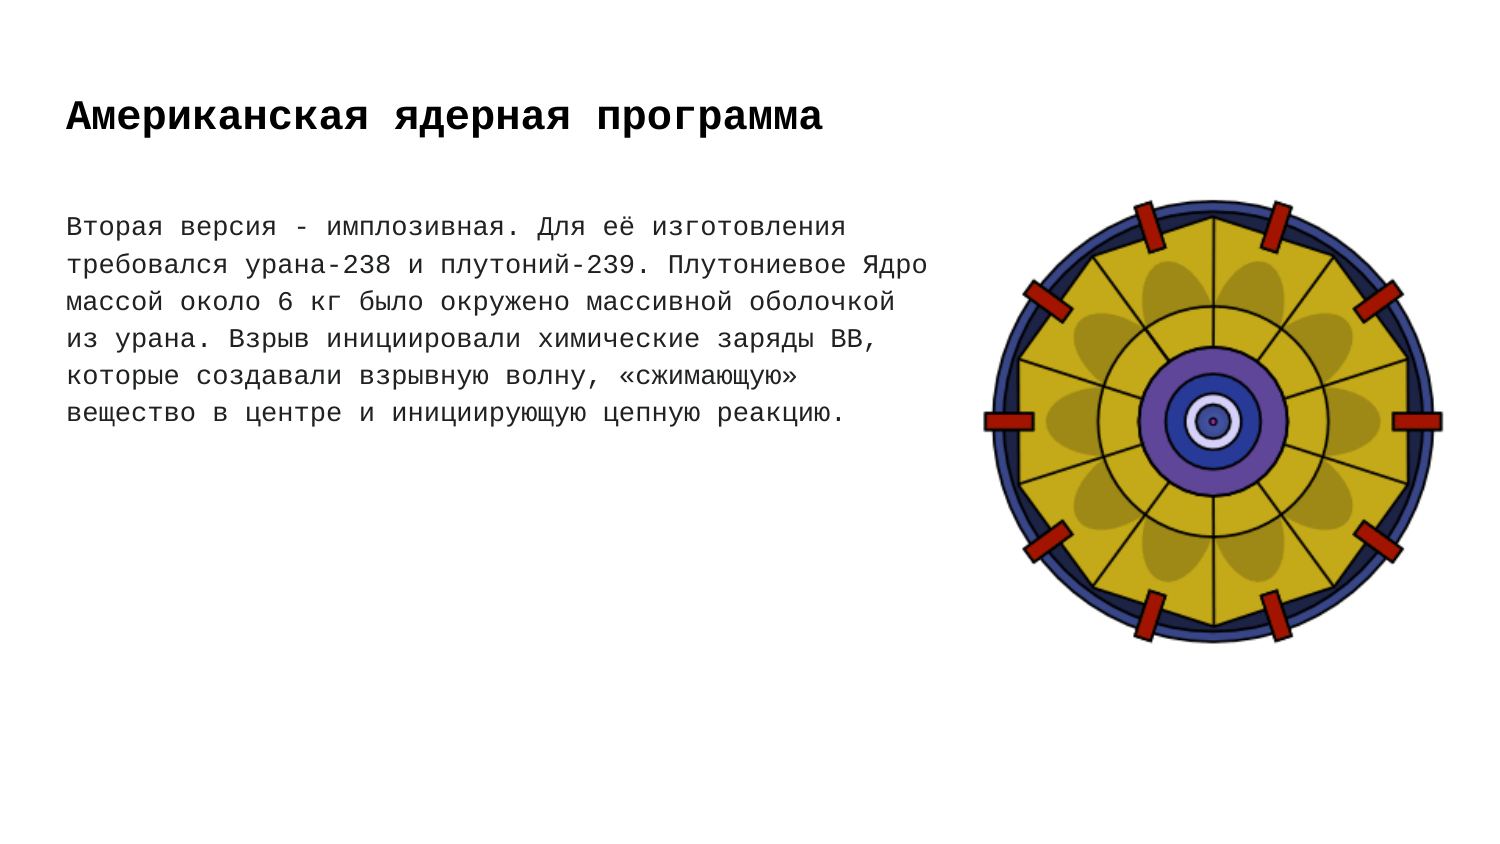

# Американская ядерная программа
Вторая версия - имплозивная. Для её изготовления требовался урана-238 и плутоний-239. Плутониевое Ядро массой около 6 кг было окружено массивной оболочкой из урана. Взрыв инициировали химические заряды ВВ, которые создавали взрывную волну, «сжимающую» вещество в центре и инициирующую цепную реакцию.